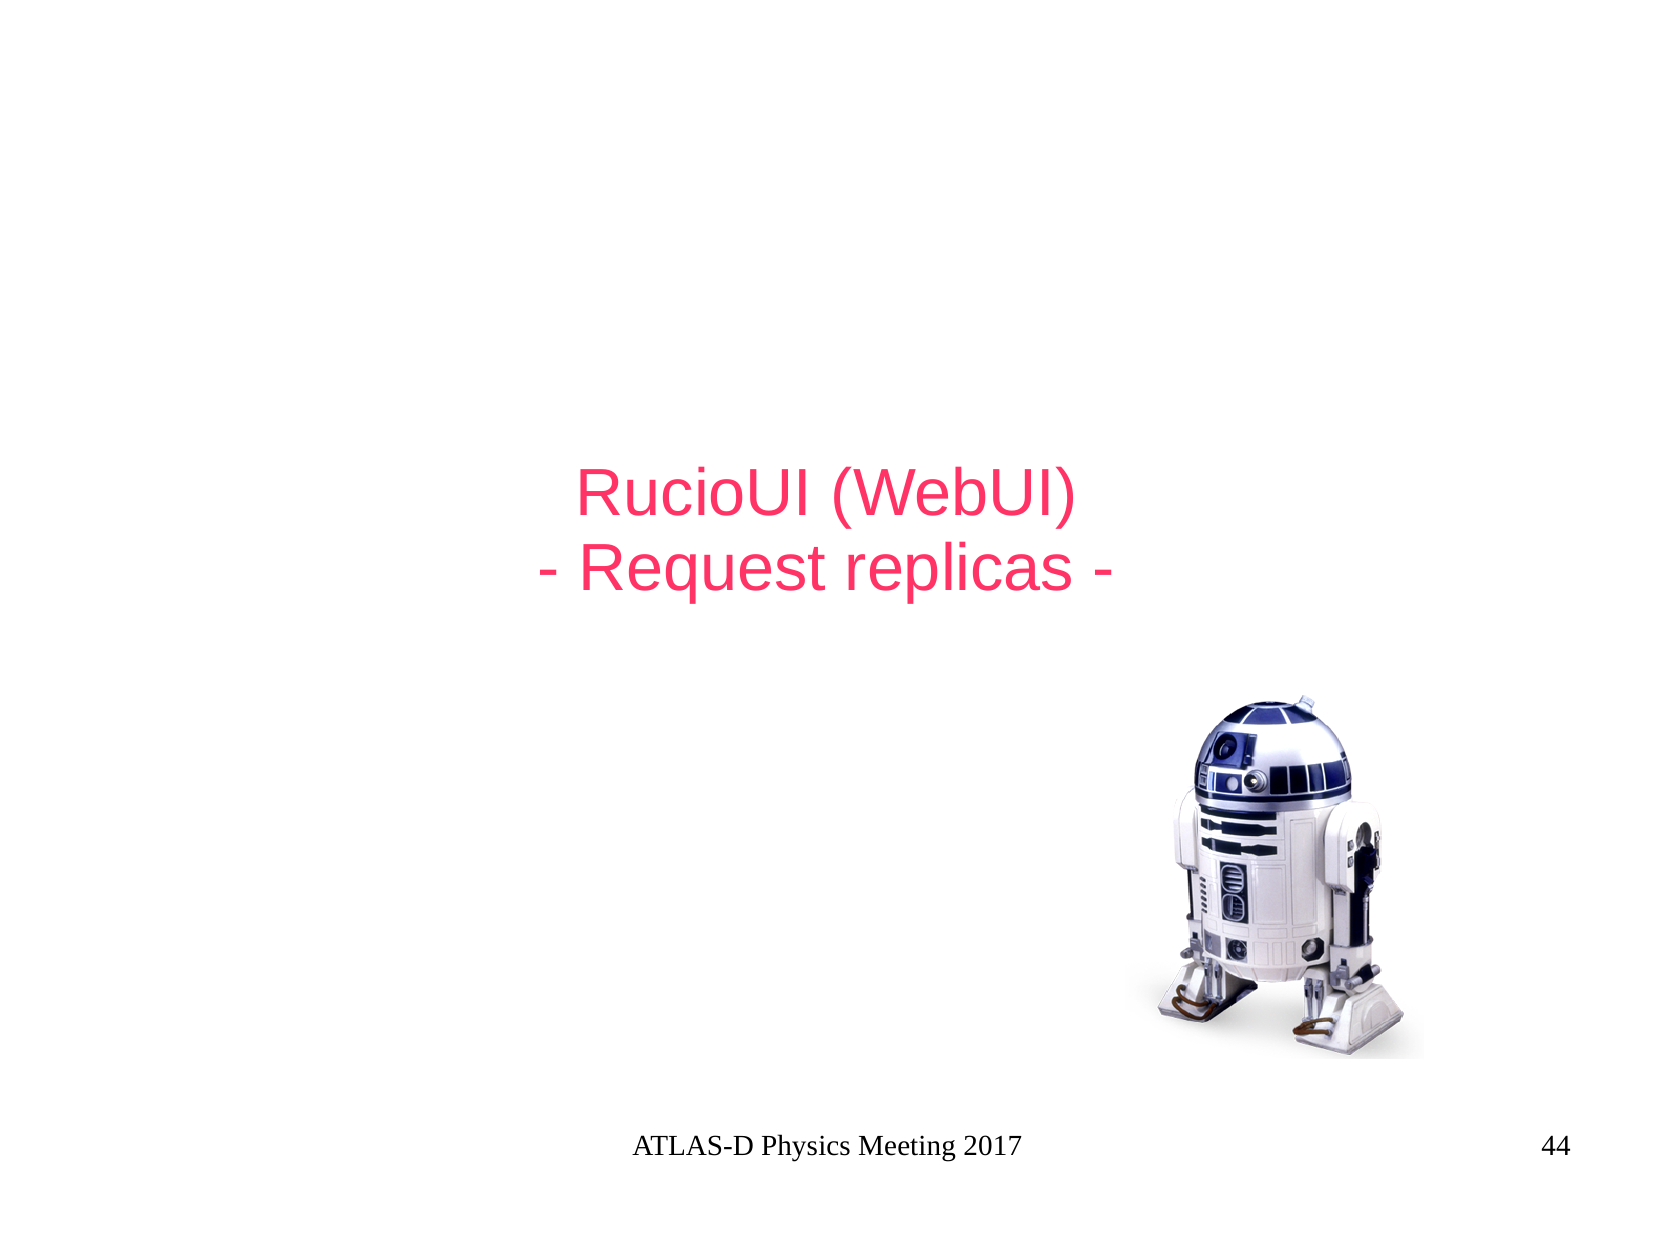

# RucioUI (WebUI)
- Request replicas -
ATLAS-D Physics Meeting 2017
44